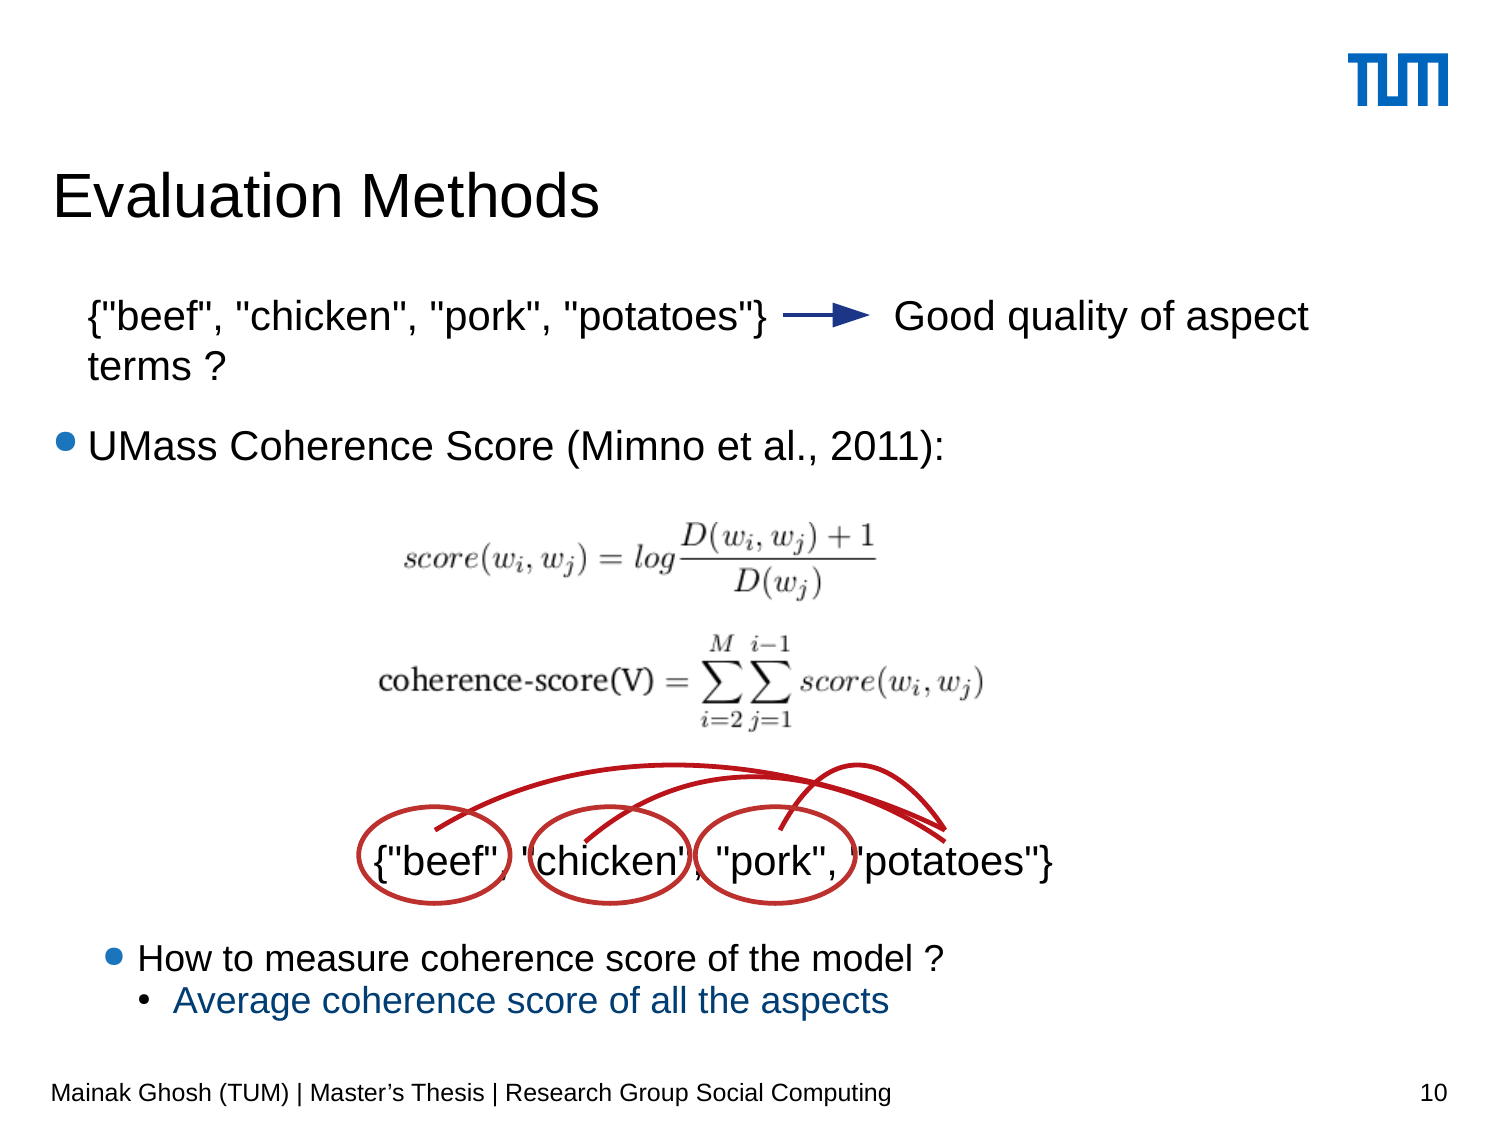

Evaluation Methods
# {"beef", "chicken", "pork", "potatoes"} Good quality of aspect terms ?
UMass Coherence Score (Mimno et al., 2011):
{"beef", "chicken", "pork", "potatoes"}
How to measure coherence score of the model ?
Average coherence score of all the aspects
Mainak Ghosh (TUM) | Master’s Thesis | Research Group Social Computing